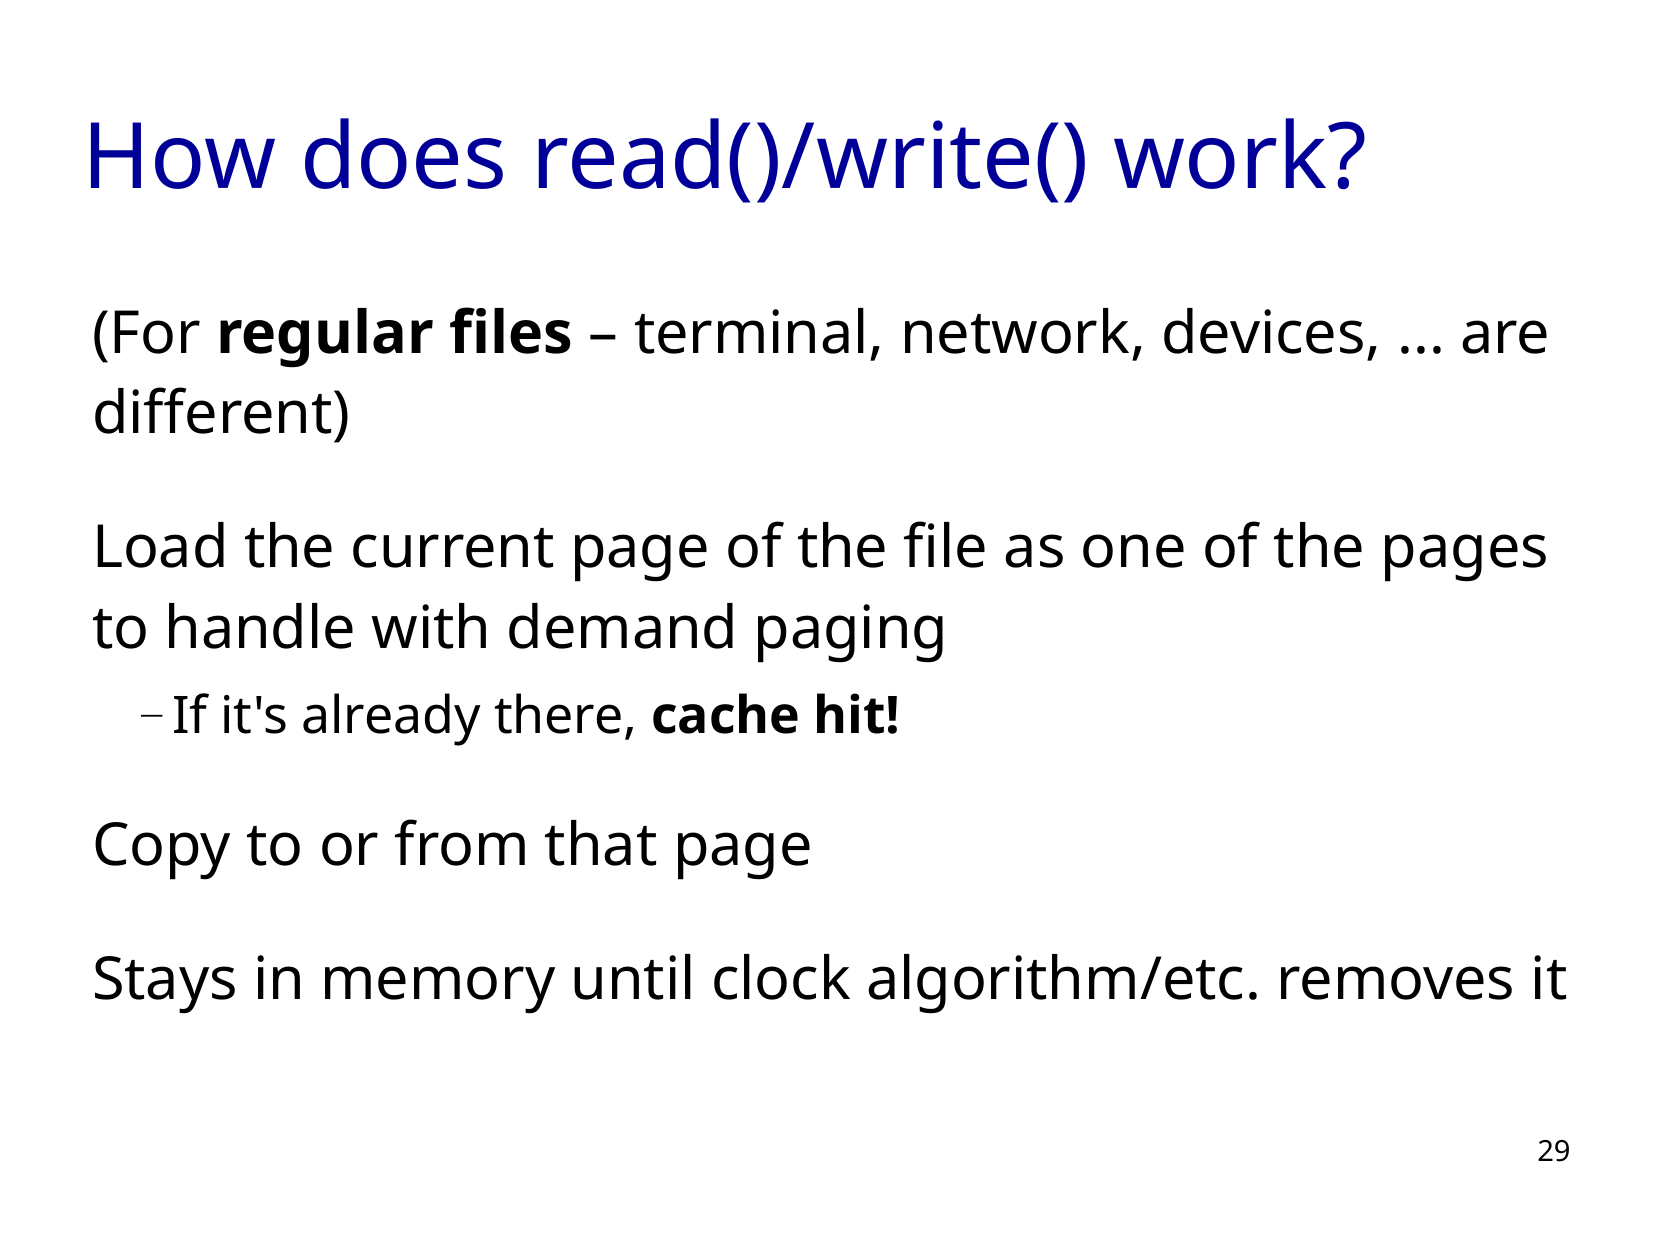

# How does read()/write() work?
(For regular files – terminal, network, devices, ... are different)
Load the current page of the file as one of the pages to handle with demand paging
If it's already there, cache hit!
Copy to or from that page
Stays in memory until clock algorithm/etc. removes it
29